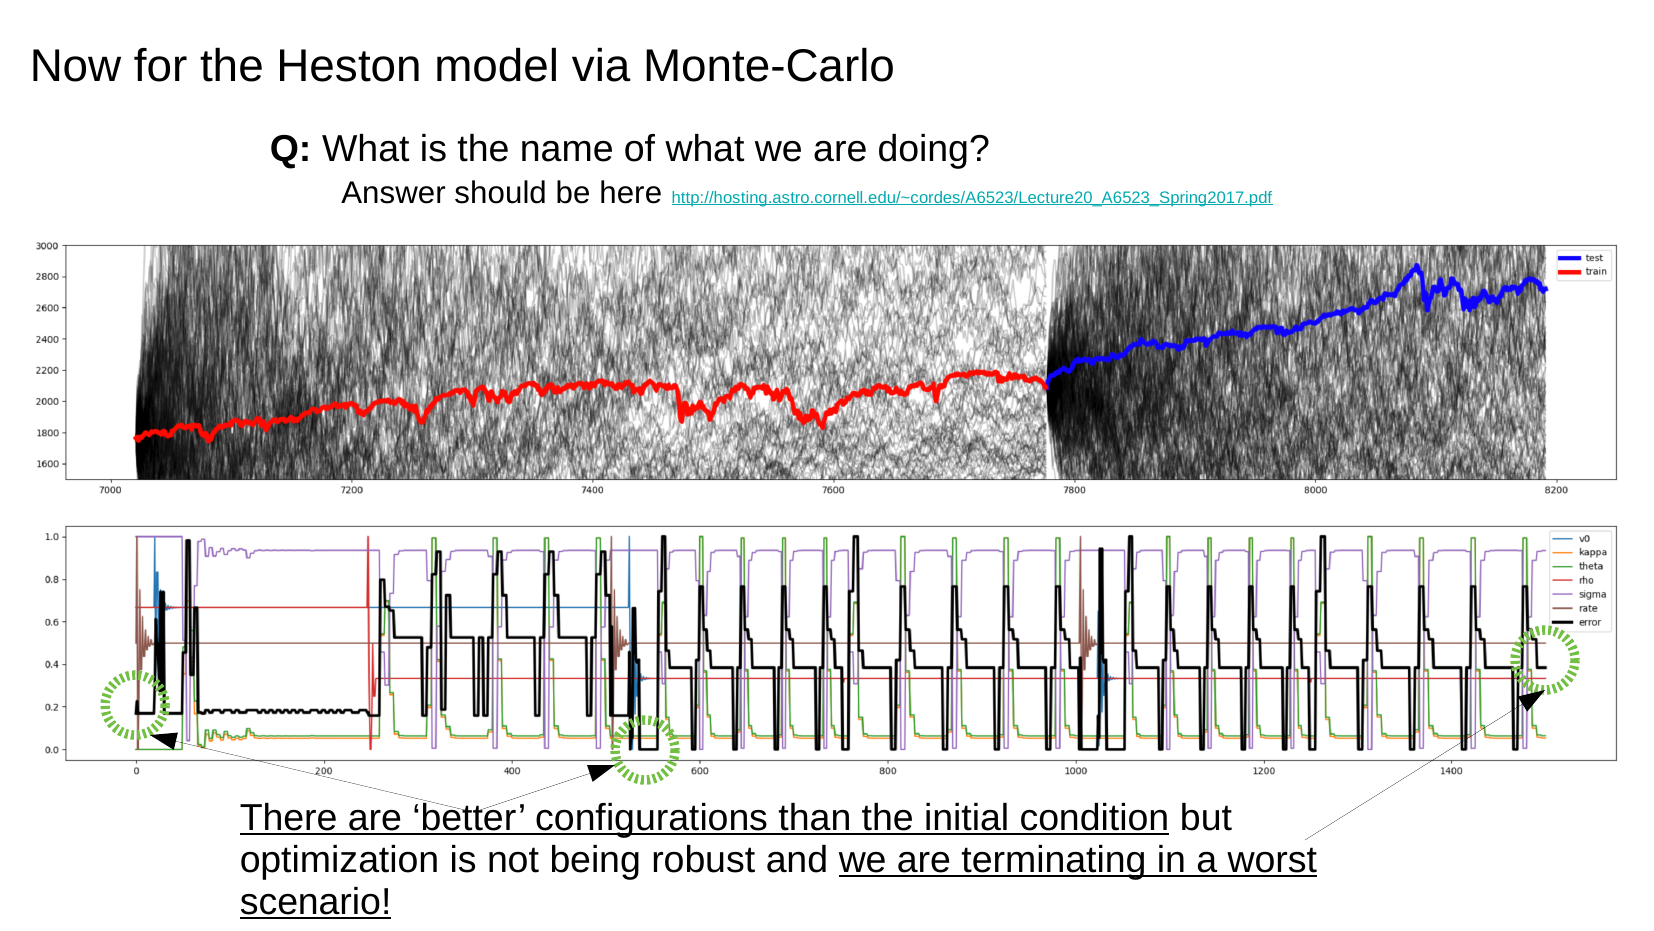

Now for the Heston model via Monte-Carlo
Q: What is the name of what we are doing?
 Answer should be here http://hosting.astro.cornell.edu/~cordes/A6523/Lecture20_A6523_Spring2017.pdf
… no le va muy bien a mi code
There are ‘better’ configurations than the initial condition but optimization is not being robust and we are terminating in a worst scenario!